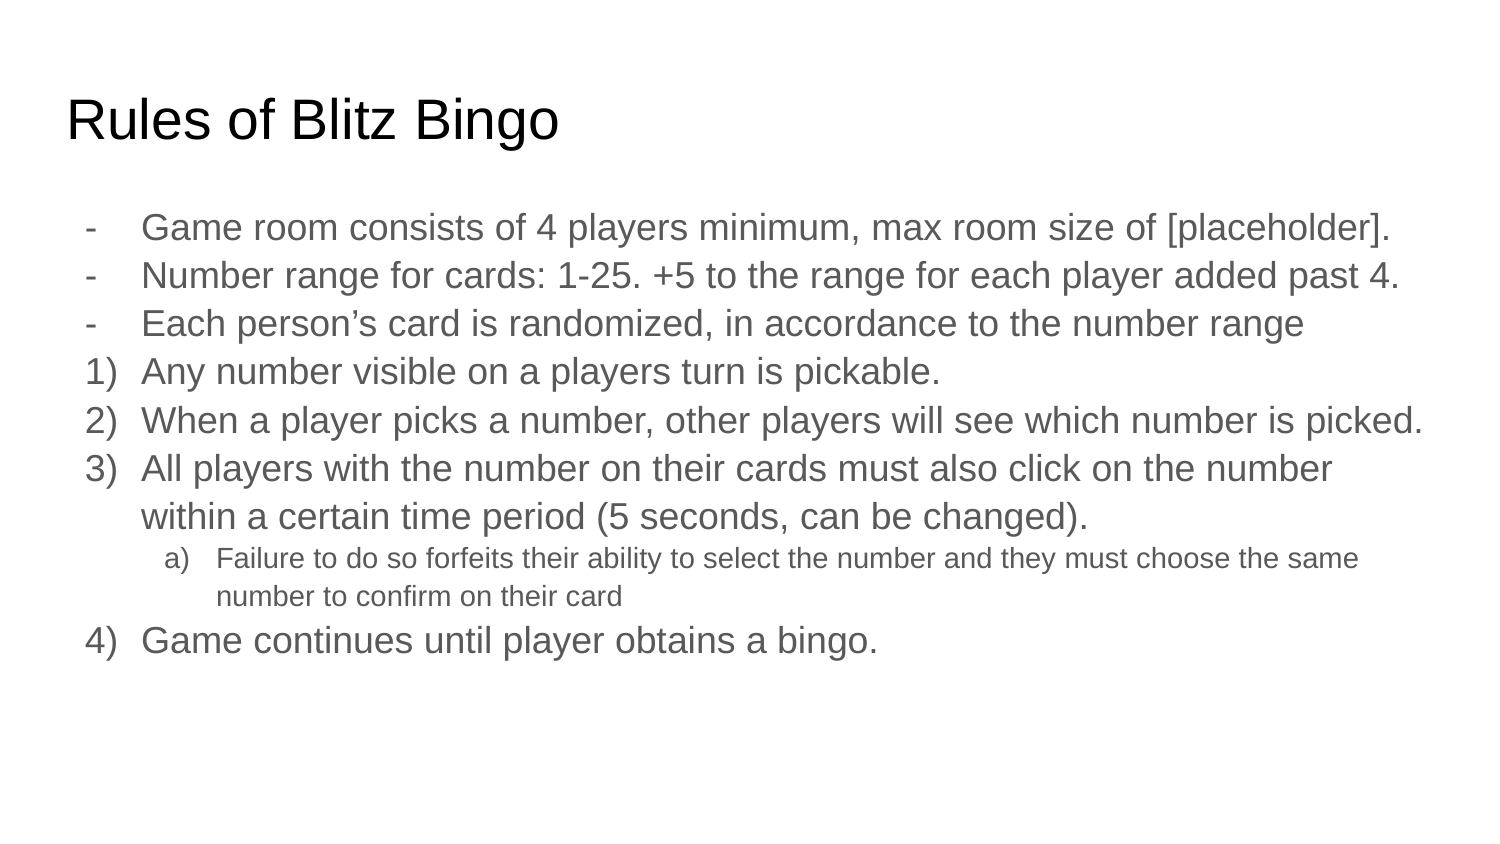

# Rules of Blitz Bingo
Game room consists of 4 players minimum, max room size of [placeholder].
Number range for cards: 1-25. +5 to the range for each player added past 4.
Each person’s card is randomized, in accordance to the number range
Any number visible on a players turn is pickable.
When a player picks a number, other players will see which number is picked.
All players with the number on their cards must also click on the number within a certain time period (5 seconds, can be changed).
Failure to do so forfeits their ability to select the number and they must choose the same number to confirm on their card
Game continues until player obtains a bingo.